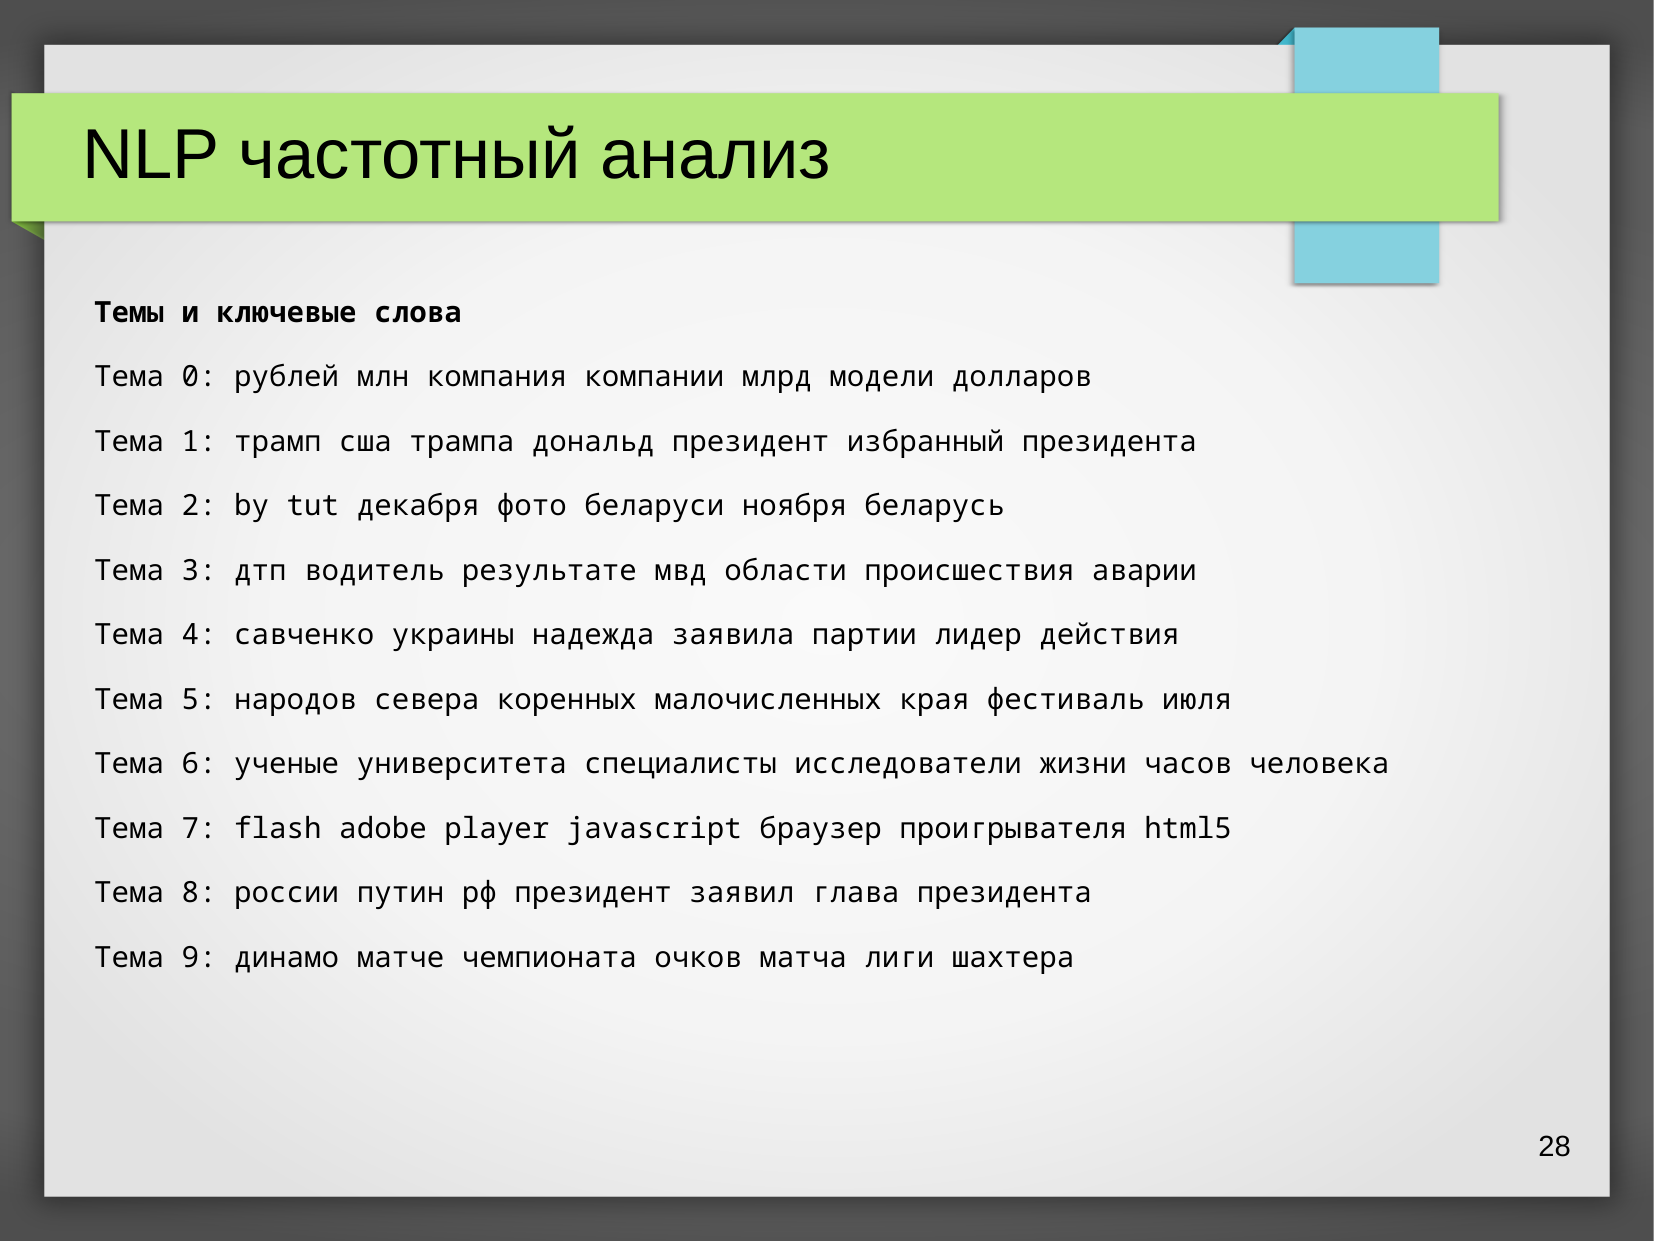

# NLP частотный анализ
Темы и ключевые слова
Тема 0: рублей млн компания компании млрд модели долларов
Тема 1: трамп сша трампа дональд президент избранный президента
Тема 2: by tut декабря фото беларуси ноября беларусь
Тема 3: дтп водитель результате мвд области происшествия аварии
Тема 4: савченко украины надежда заявила партии лидер действия
Тема 5: народов севера коренных малочисленных края фестиваль июля
Тема 6: ученые университета специалисты исследователи жизни часов человека
Тема 7: flash adobe player javascript браузер проигрывателя html5
Тема 8: россии путин рф президент заявил глава президента
Тема 9: динамо матче чемпионата очков матча лиги шахтера
28